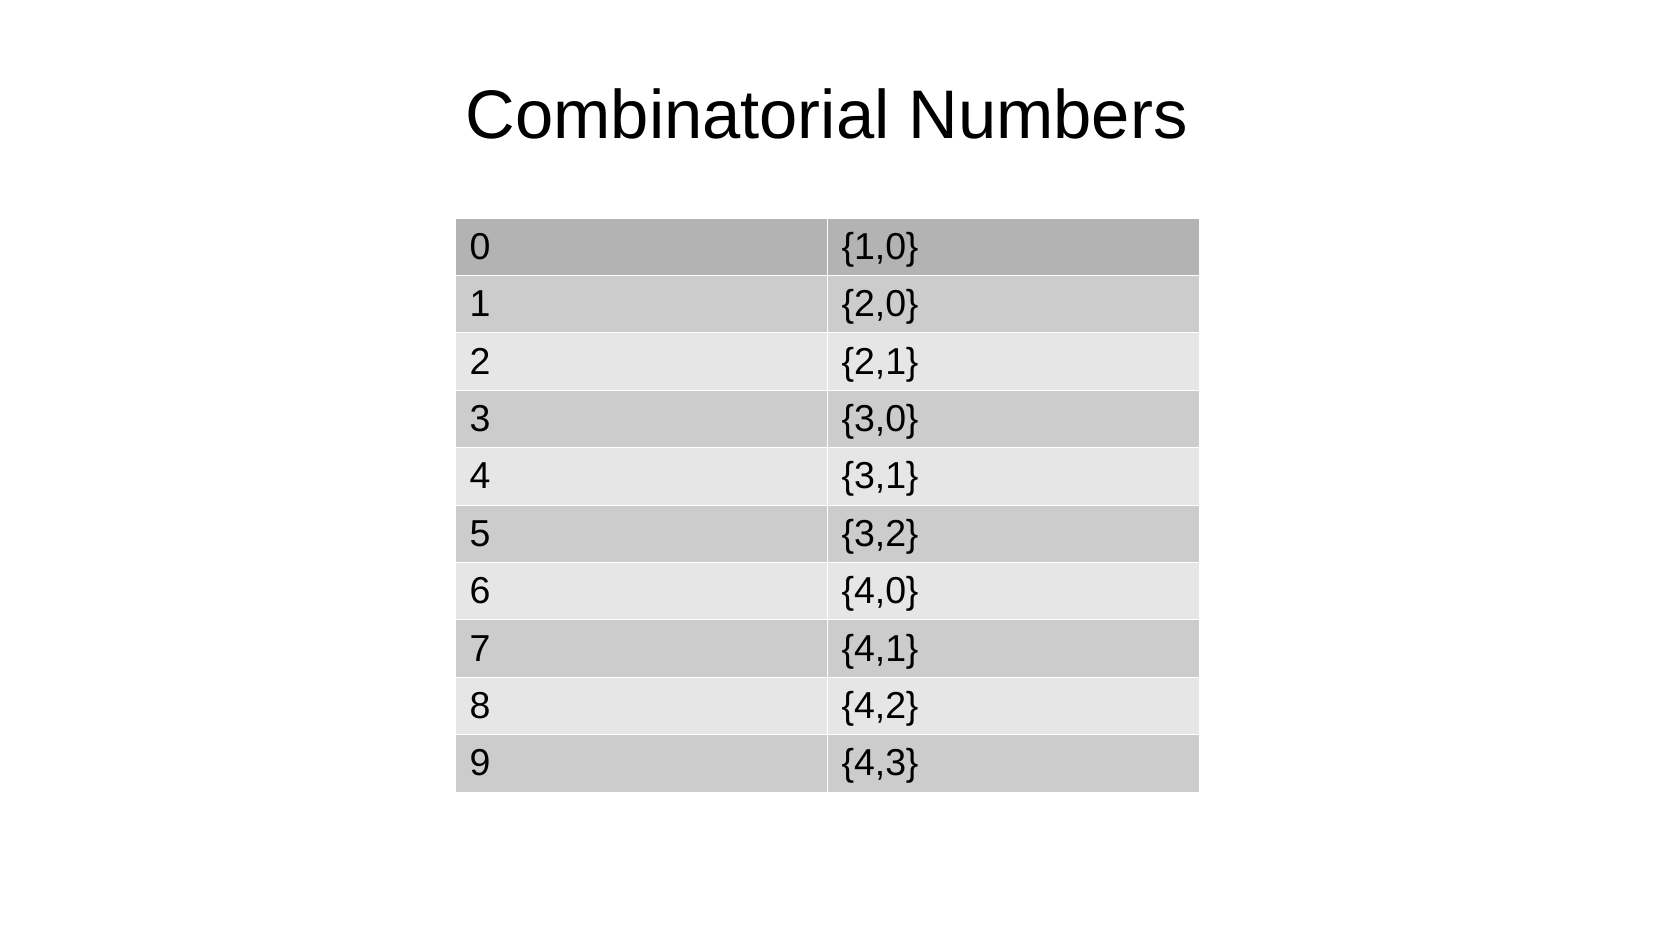

# Combinatorial Numbers
| 0 | {1,0} |
| --- | --- |
| 1 | {2,0} |
| 2 | {2,1} |
| 3 | {3,0} |
| 4 | {3,1} |
| 5 | {3,2} |
| 6 | {4,0} |
| 7 | {4,1} |
| 8 | {4,2} |
| 9 | {4,3} |